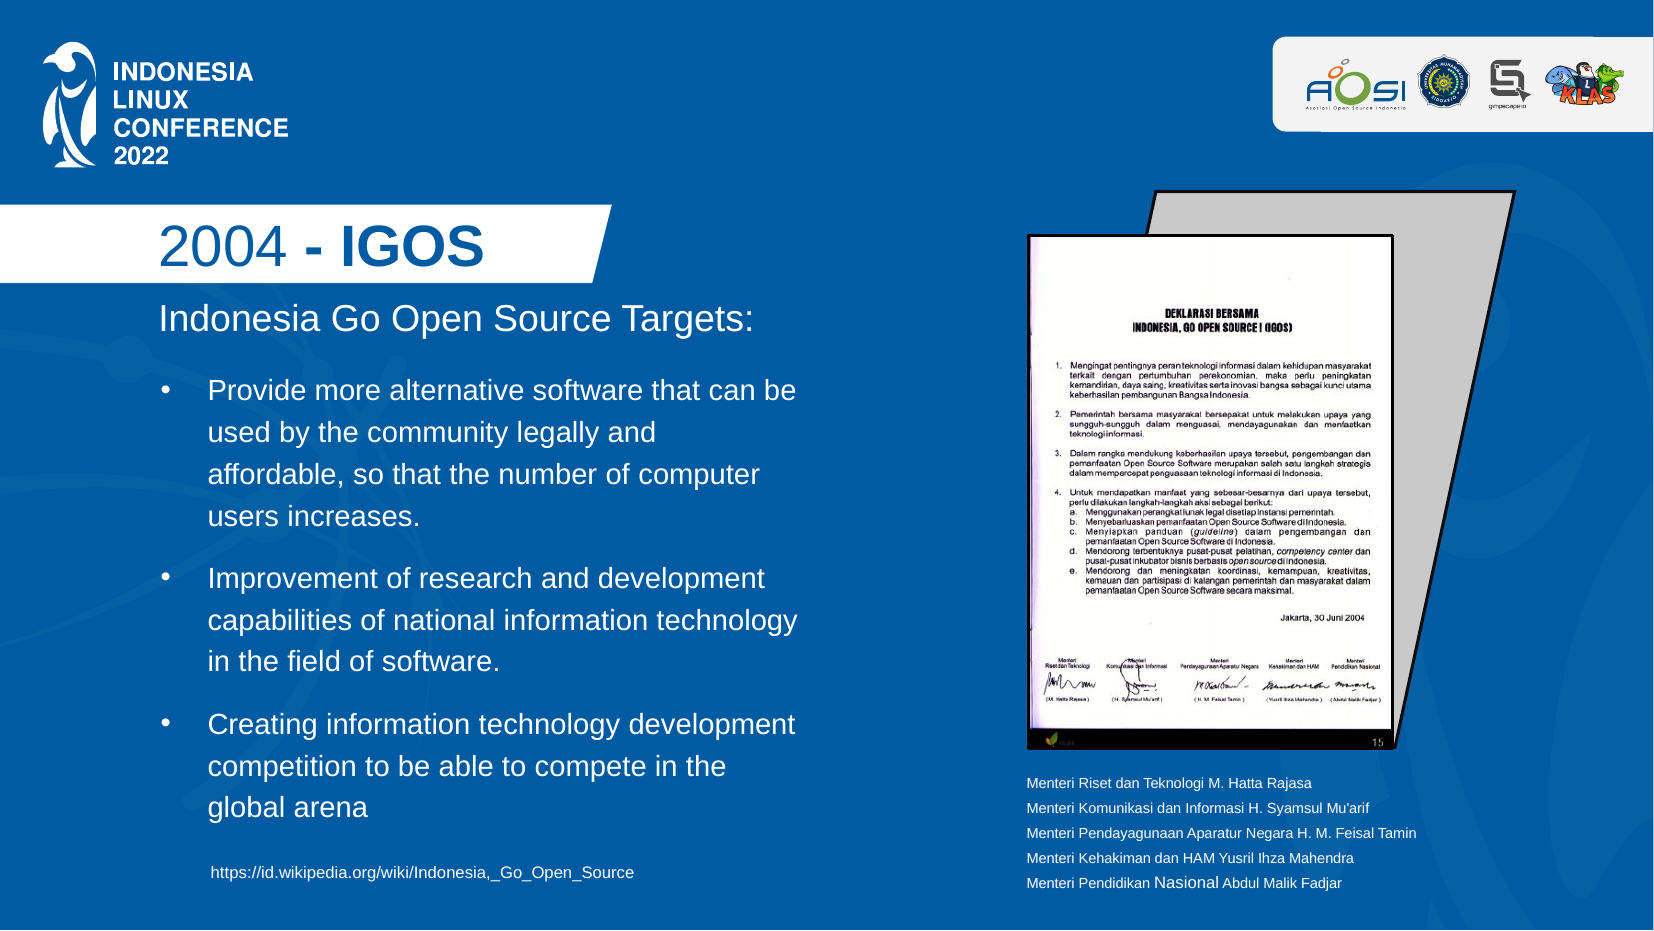

2004 - IGOS
Indonesia Go Open Source Targets:
Provide more alternative software that can be used by the community legally and affordable, so that the number of computer users increases.
Improvement of research and development capabilities of national information technology in the field of software.
Creating information technology development competition to be able to compete in the global arena
Menteri Riset dan Teknologi M. Hatta Rajasa
Menteri Komunikasi dan Informasi H. Syamsul Mu'arif
Menteri Pendayagunaan Aparatur Negara H. M. Feisal Tamin
Menteri Kehakiman dan HAM Yusril Ihza Mahendra
Menteri Pendidikan Nasional Abdul Malik Fadjar
https://id.wikipedia.org/wiki/Indonesia,_Go_Open_Source